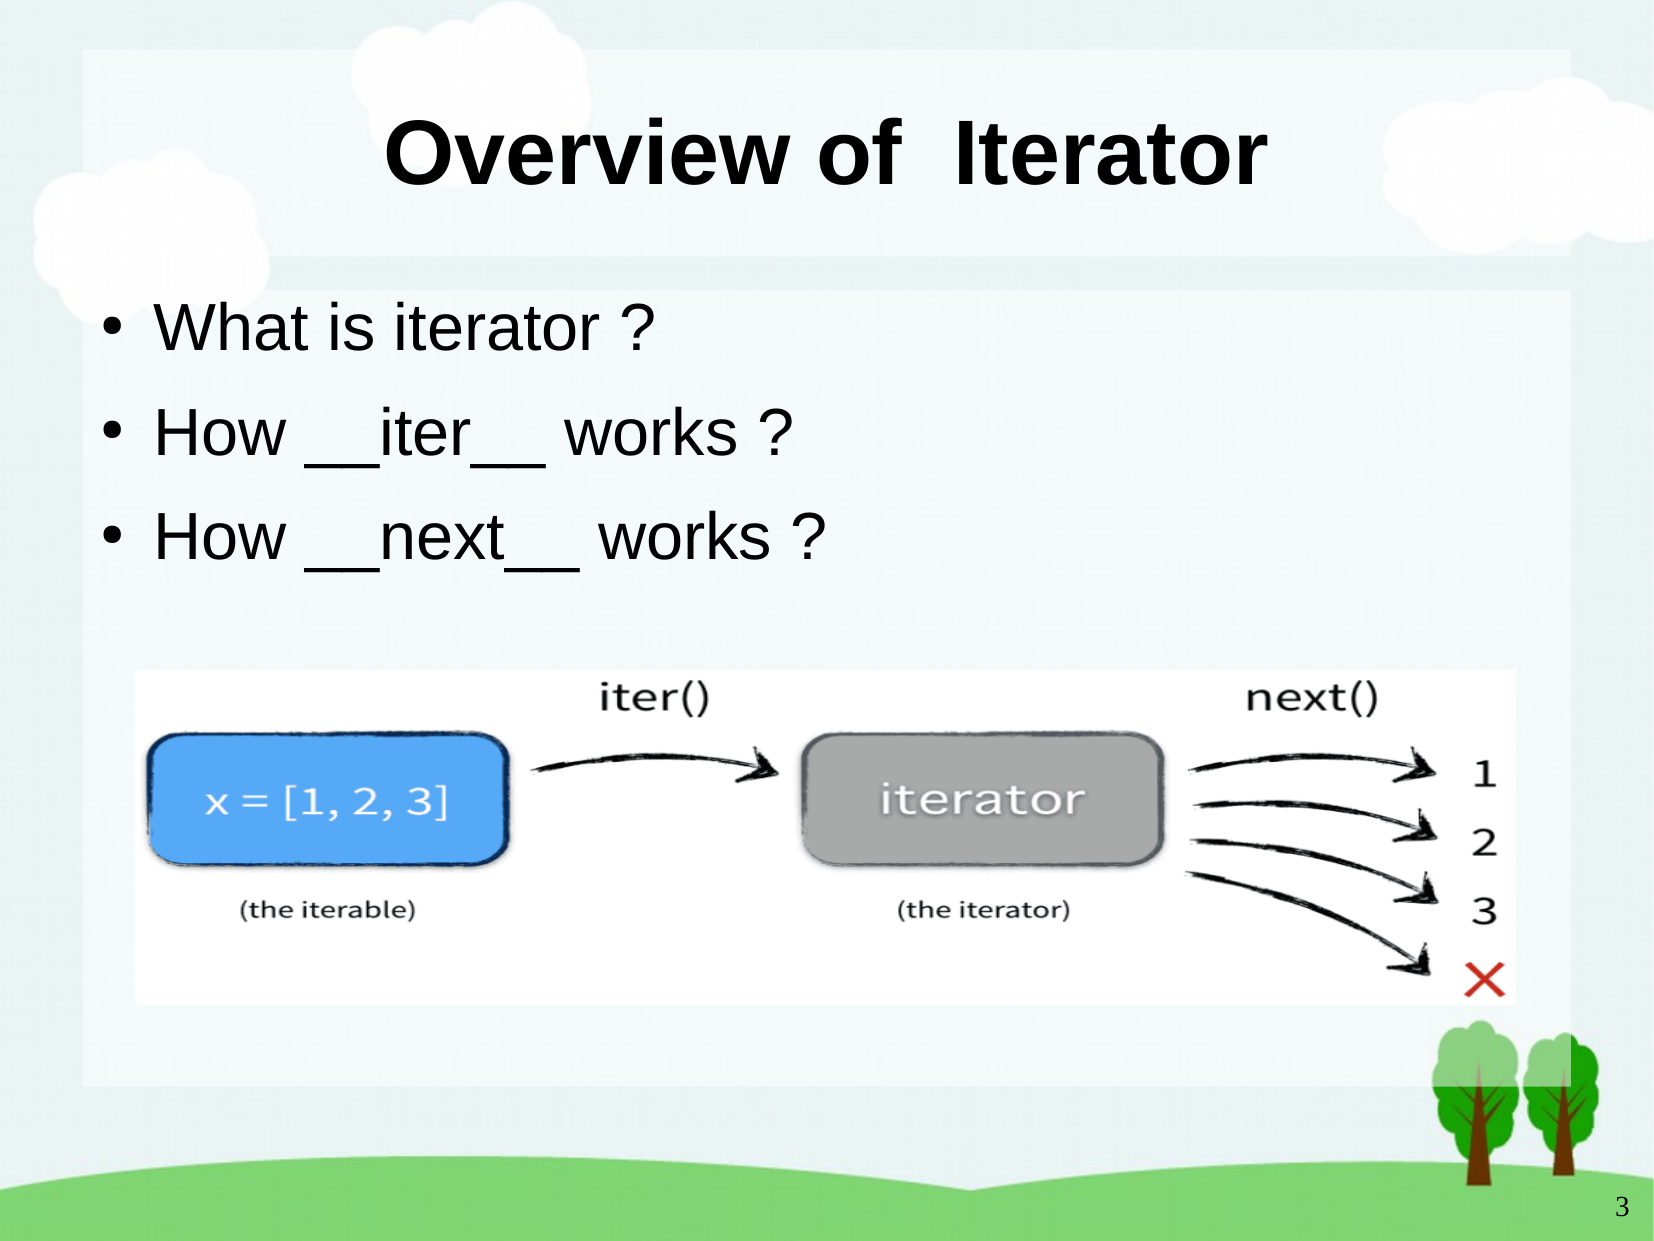

# Overview of Iterator
What is iterator ?
How __iter__ works ?
How __next__ works ?
3